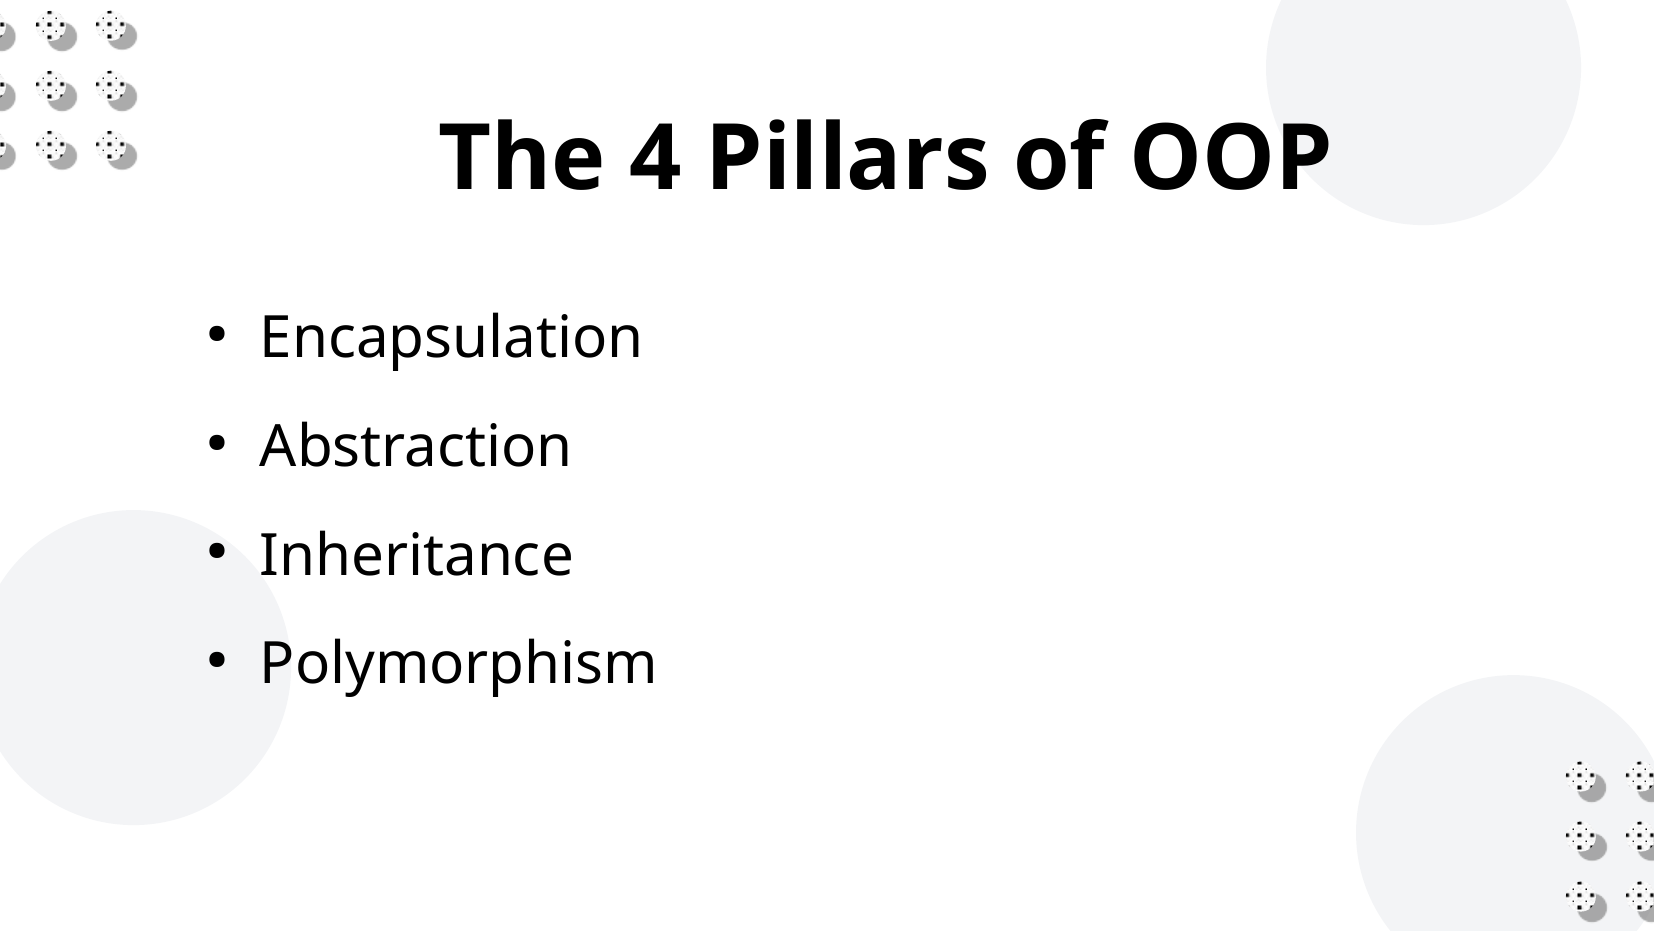

# The 4 Pillars of OOP
Encapsulation
Abstraction
Inheritance
Polymorphism